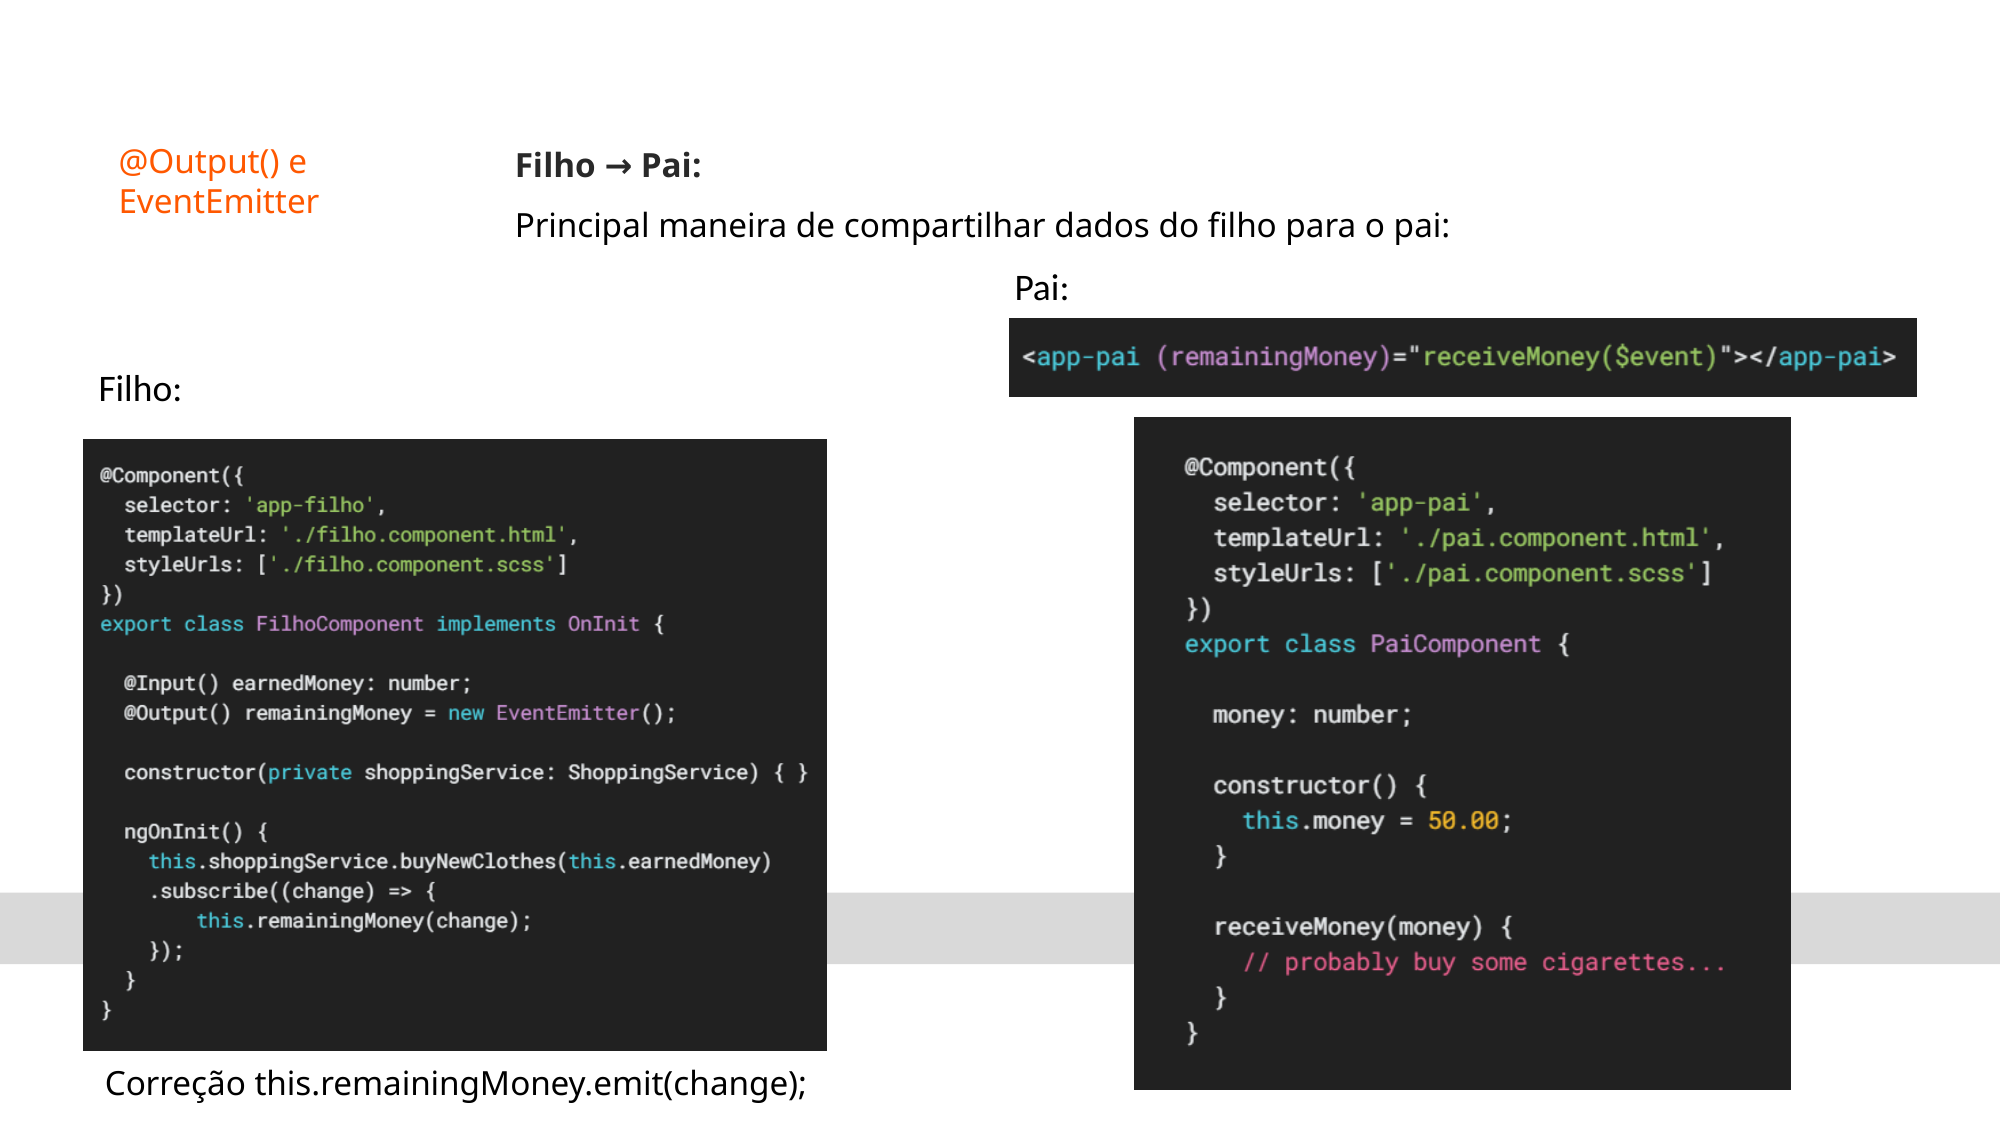

Filho → Pai:
Principal maneira de compartilhar dados do filho para o pai:
@Output() e EventEmitter
Pai:
Filho:
Correção this.remainingMoney.emit(change);